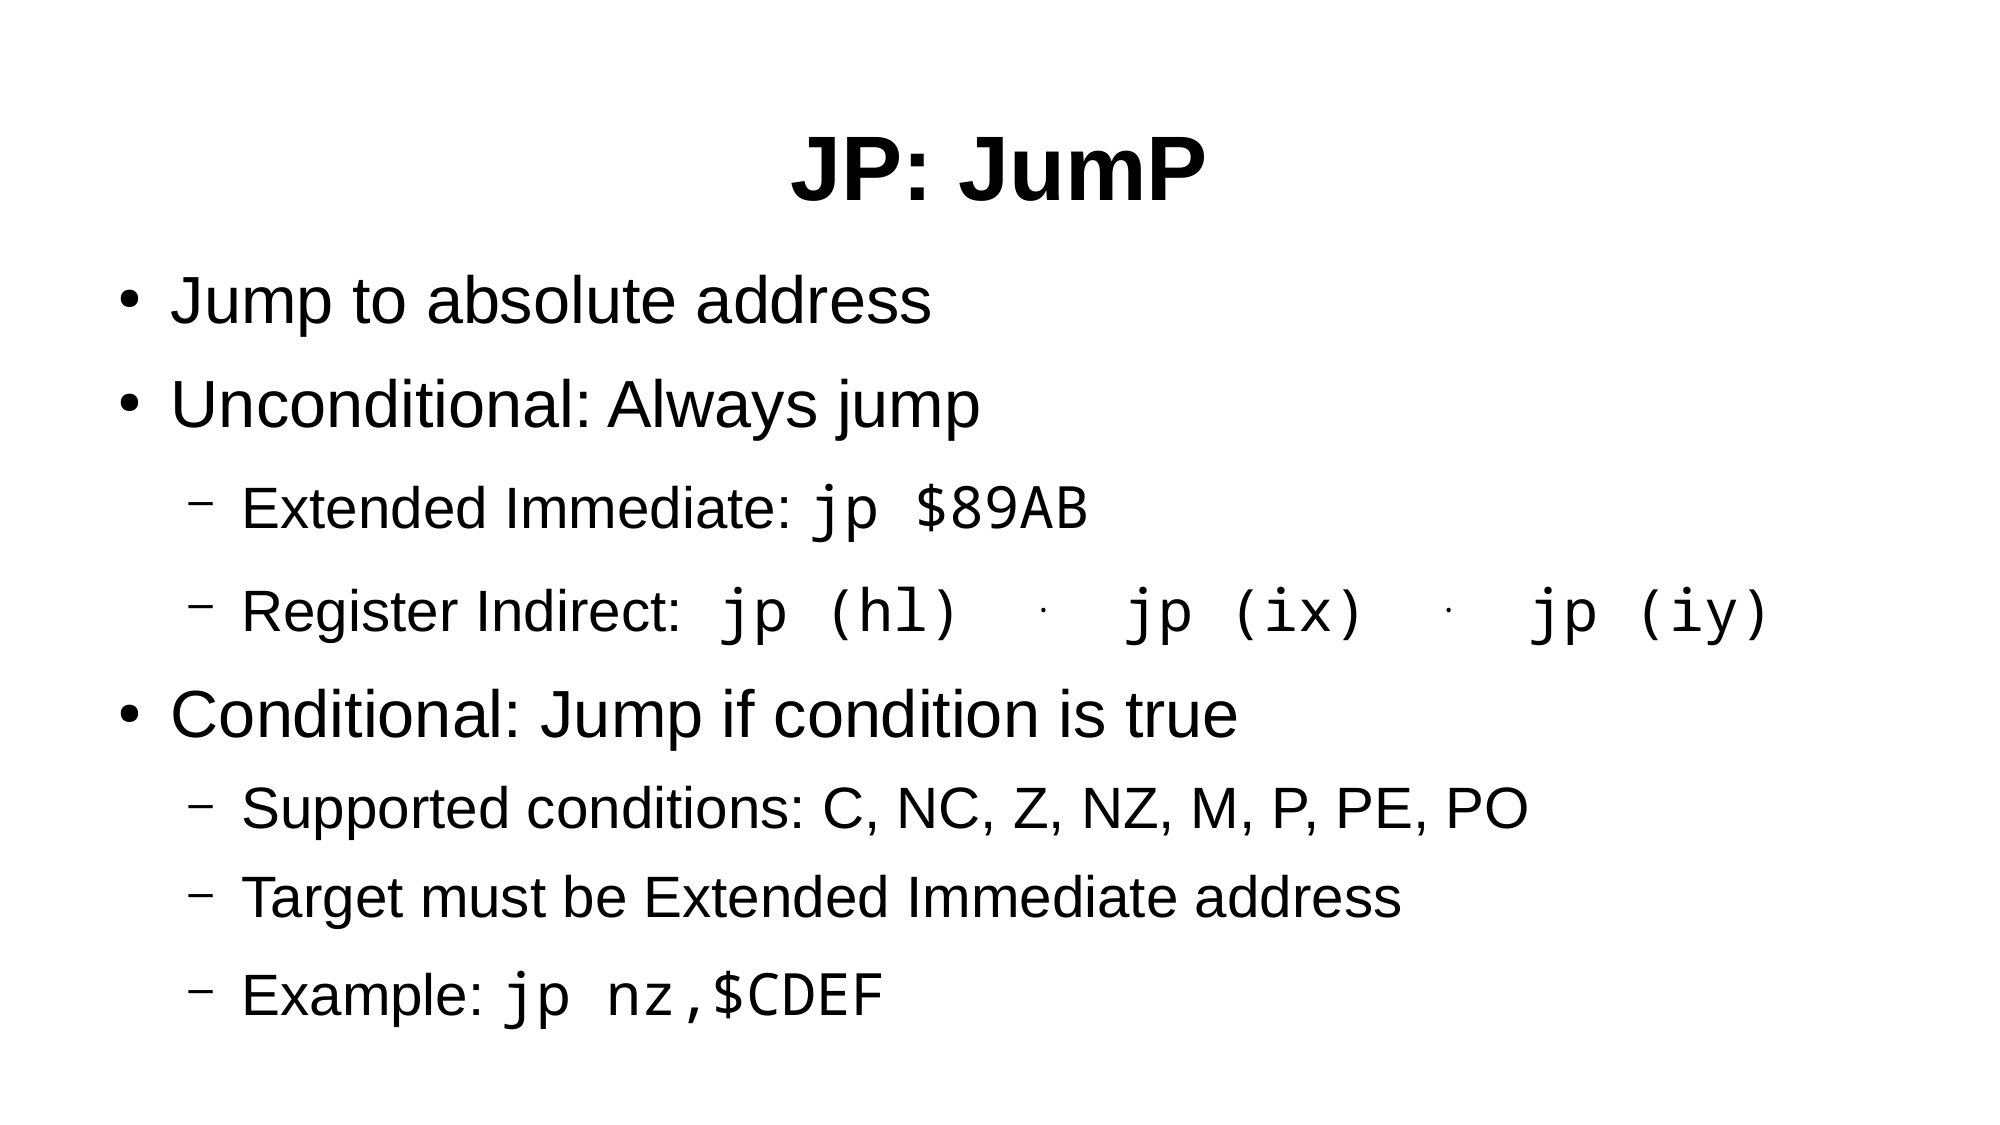

# JP: JumP
Jump to absolute address
Unconditional: Always jump
Extended Immediate: jp $89AB
Register Indirect: jp (hl) . jp (ix) . jp (iy)
Conditional: Jump if condition is true
Supported conditions: C, NC, Z, NZ, M, P, PE, PO
Target must be Extended Immediate address
Example: jp nz,$CDEF